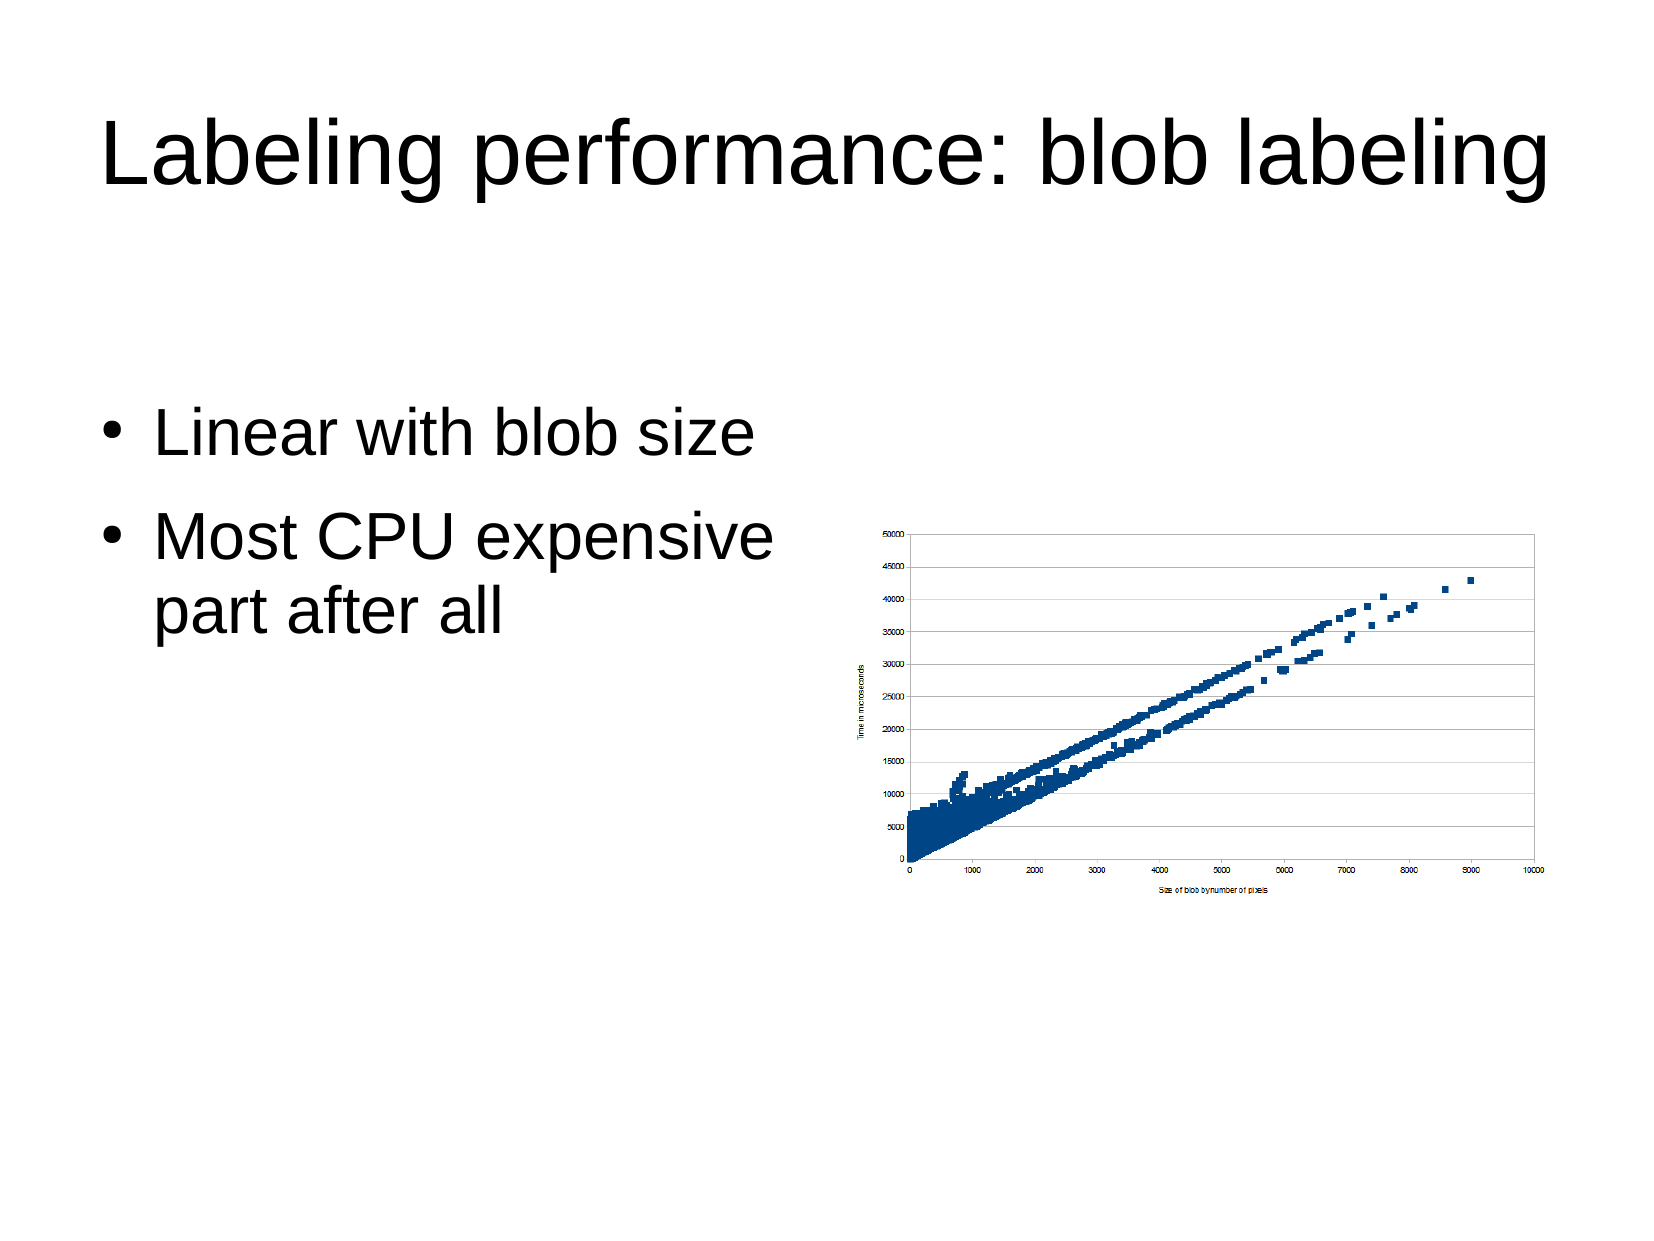

# Labeling performance: blob labeling
Linear with blob size
Most CPU expensive part after all